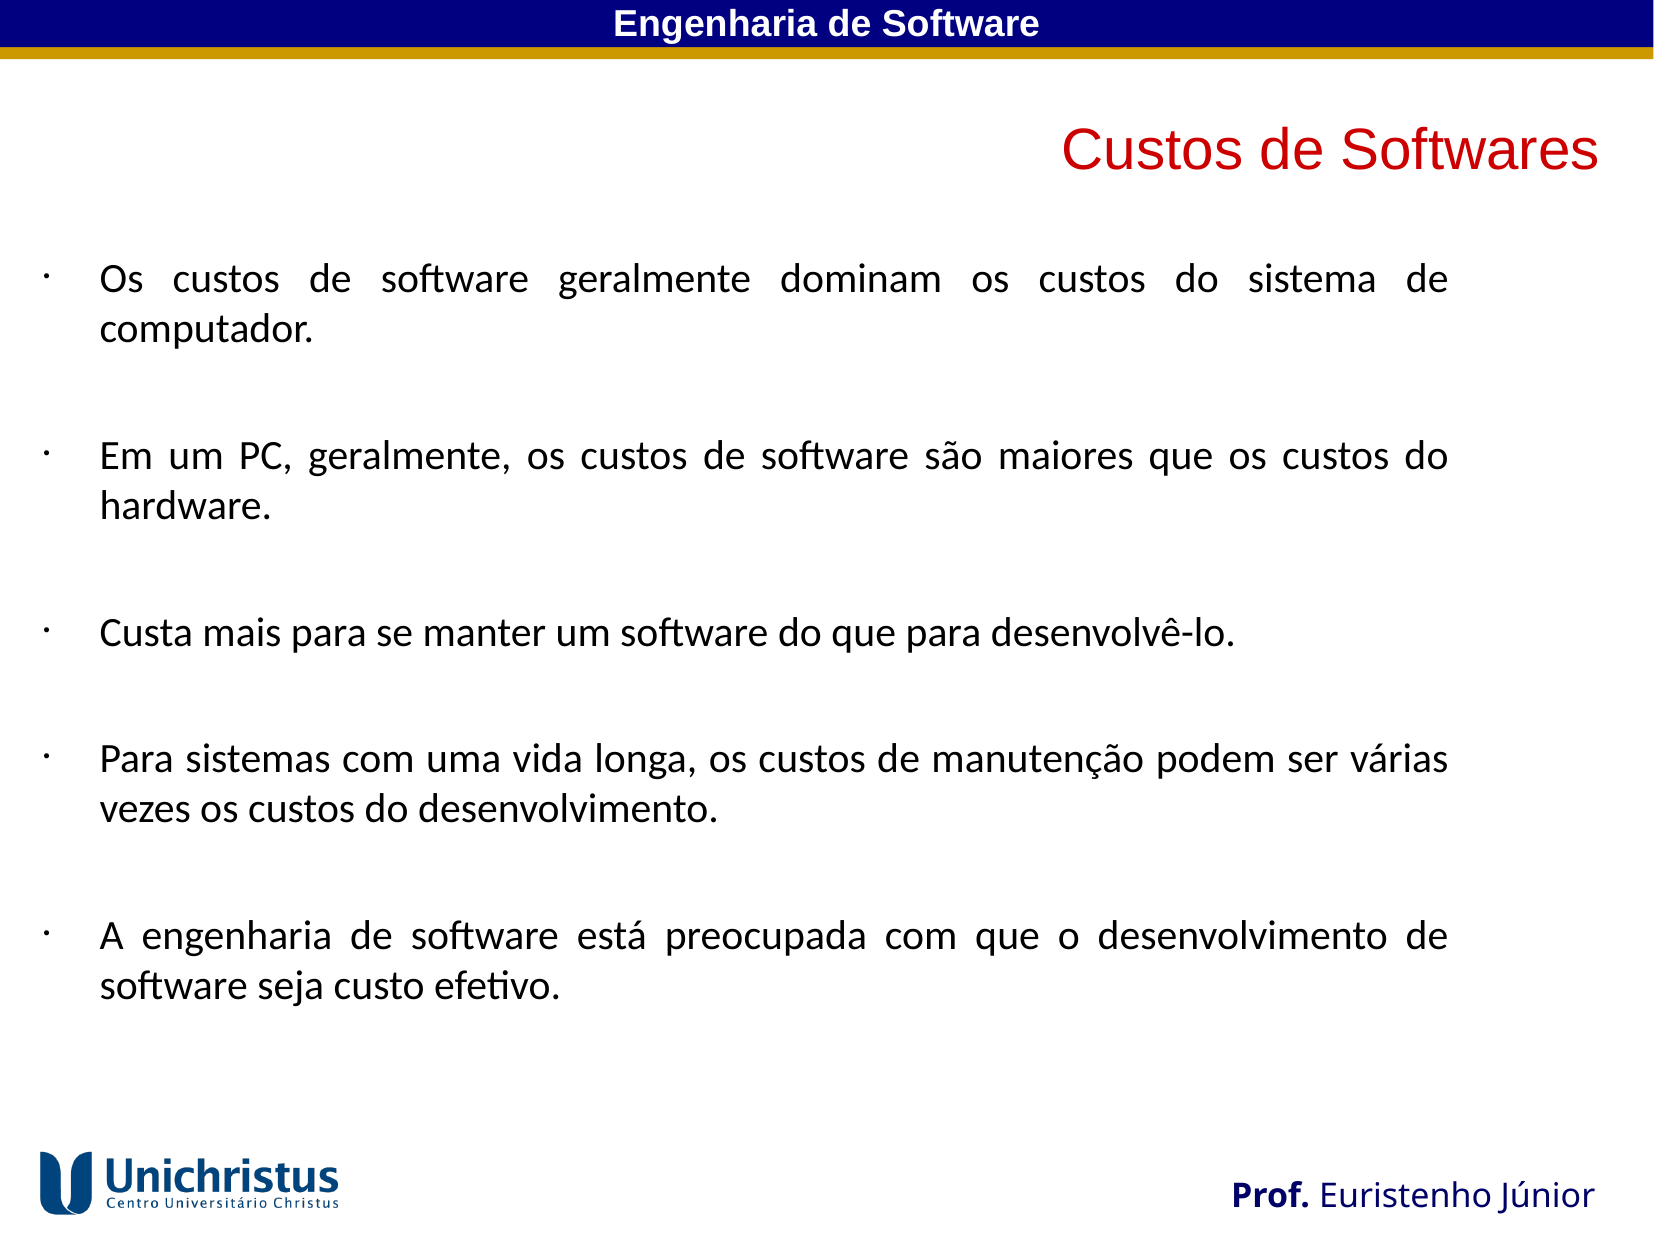

Engenharia de Software
Custos de Softwares
Os custos de software geralmente dominam os custos do sistema de computador.
Em um PC, geralmente, os custos de software são maiores que os custos do hardware.
Custa mais para se manter um software do que para desenvolvê-lo.
Para sistemas com uma vida longa, os custos de manutenção podem ser várias vezes os custos do desenvolvimento.
A engenharia de software está preocupada com que o desenvolvimento de software seja custo efetivo.
Prof. Euristenho Júnior